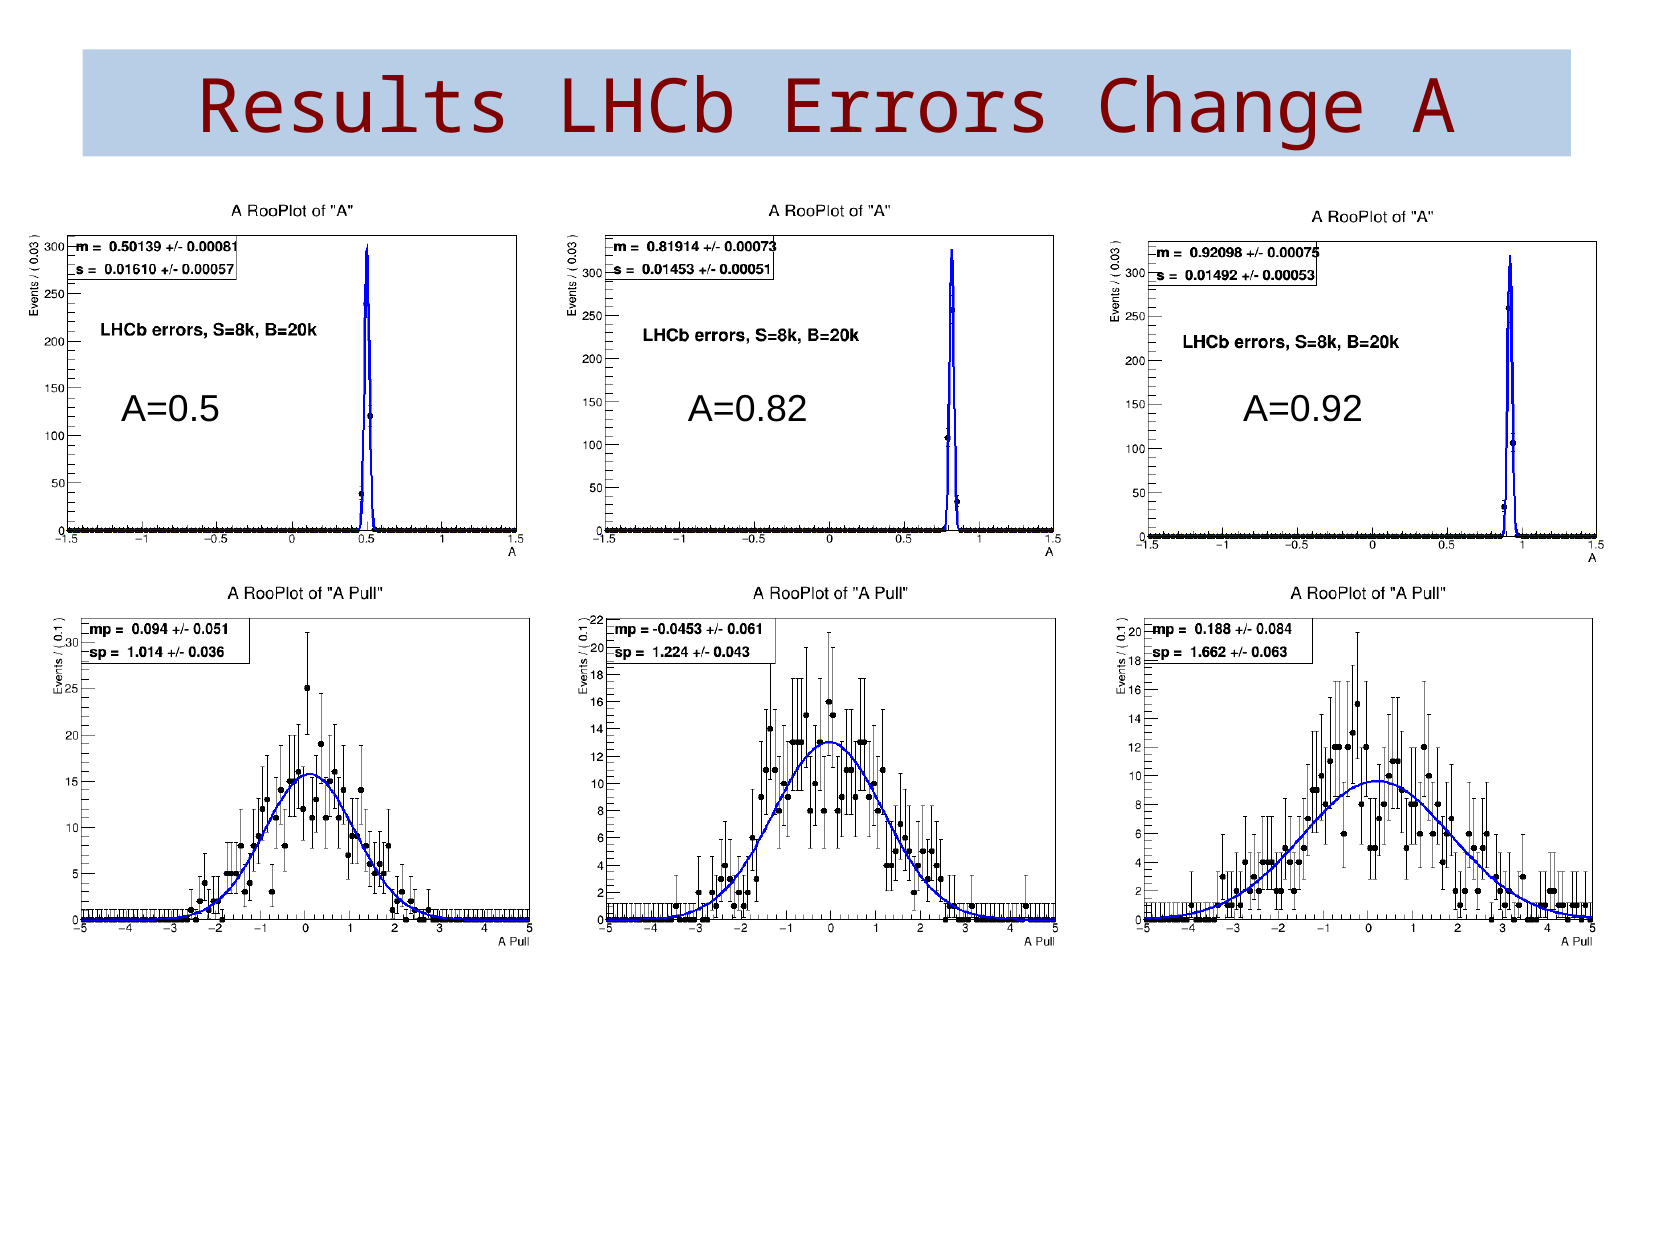

# Results LHCb Errors Change A
A=0.5
A=0.82
A=0.92